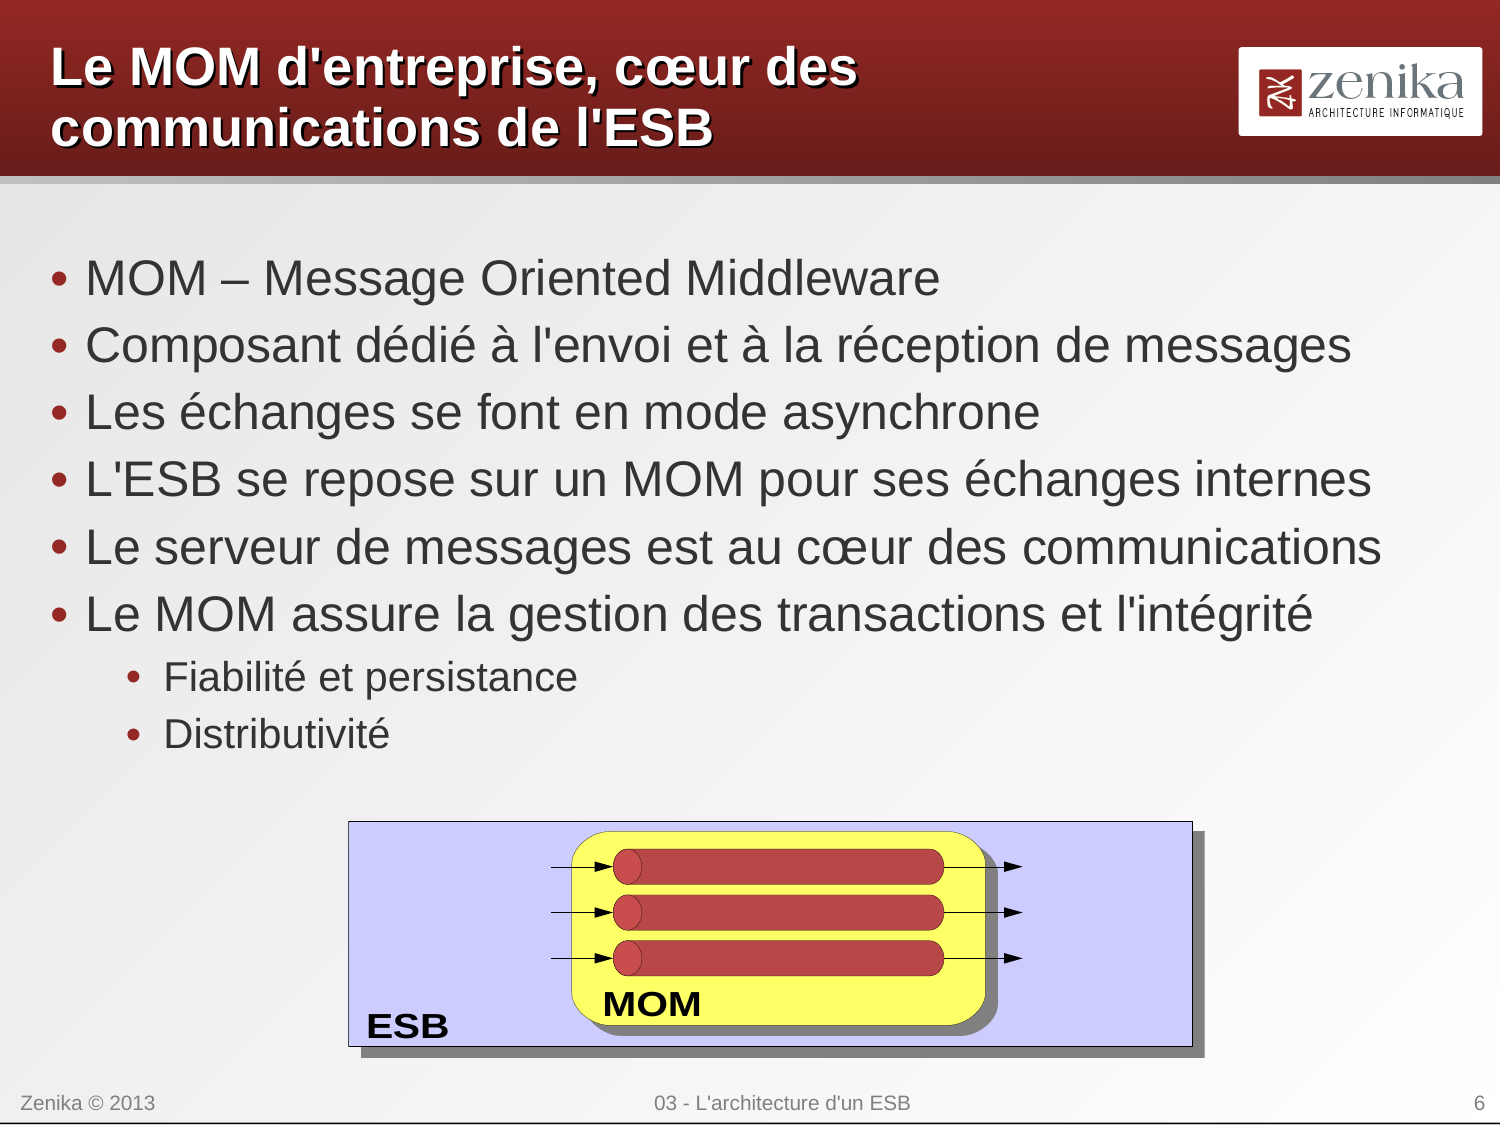

# Le MOM d'entreprise, cœur des communications de l'ESB
MOM – Message Oriented Middleware
Composant dédié à l'envoi et à la réception de messages
Les échanges se font en mode asynchrone
L'ESB se repose sur un MOM pour ses échanges internes
Le serveur de messages est au cœur des communications
Le MOM assure la gestion des transactions et l'intégrité
Fiabilité et persistance
Distributivité